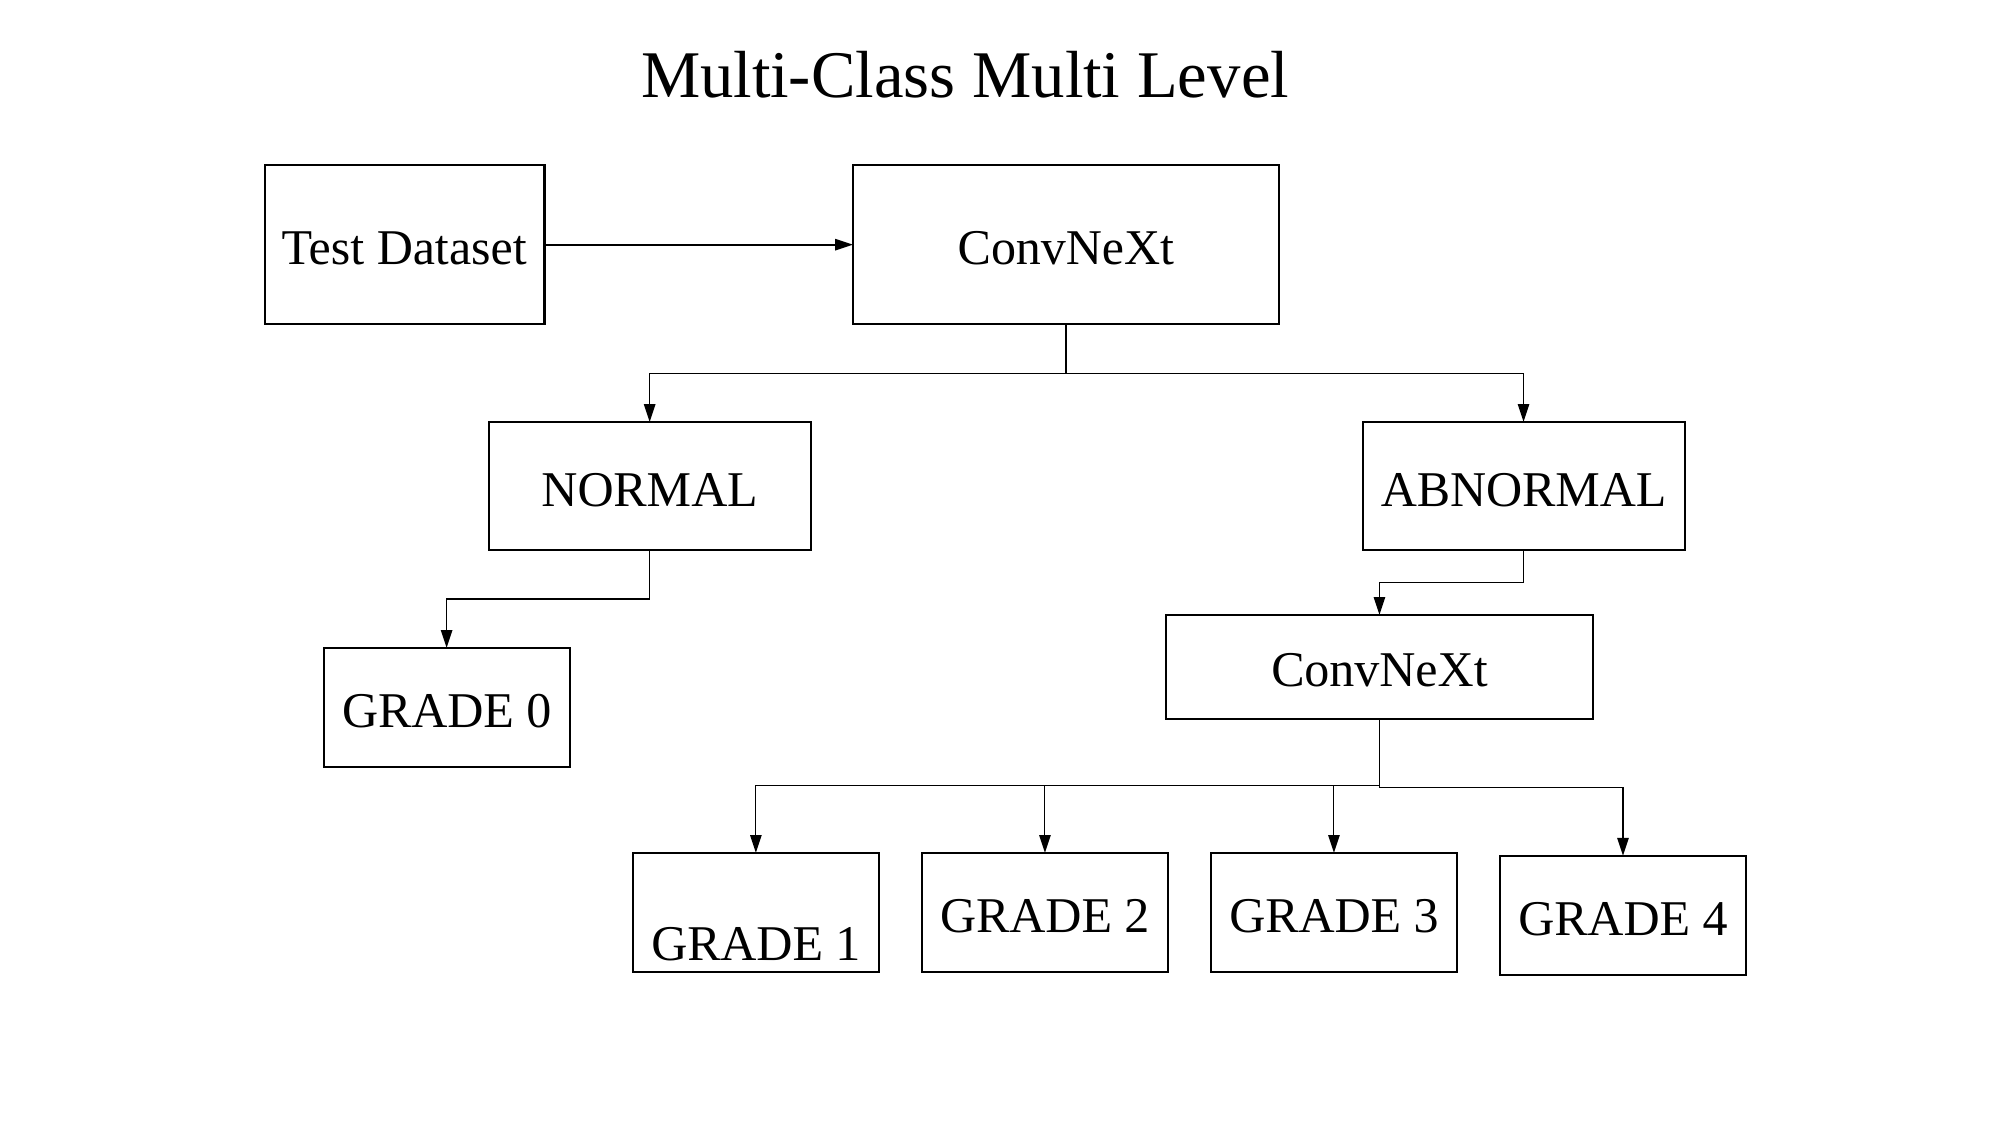

Multi-Class Multi Level
Test Dataset
ConvNeXt
NORMAL
ABNORMAL
ConvNeXt
GRADE 0
GRADE 1
GRADE 2
GRADE 3
GRADE 4